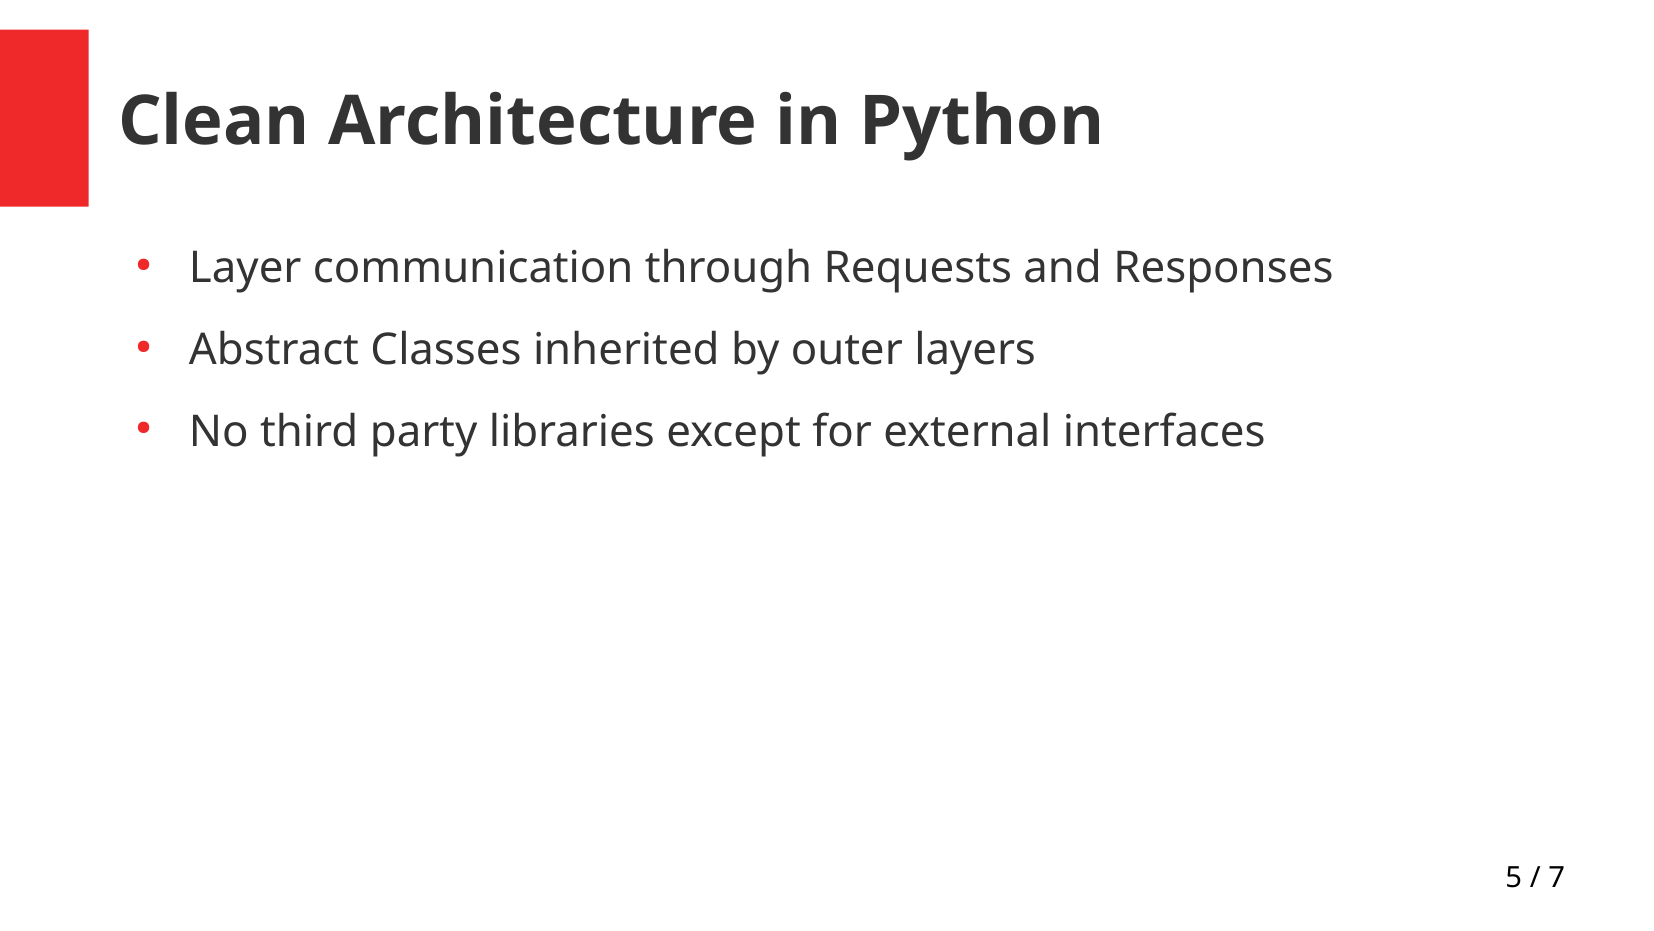

# Clean Architecture in Python
Layer communication through Requests and Responses
Abstract Classes inherited by outer layers
No third party libraries except for external interfaces
5